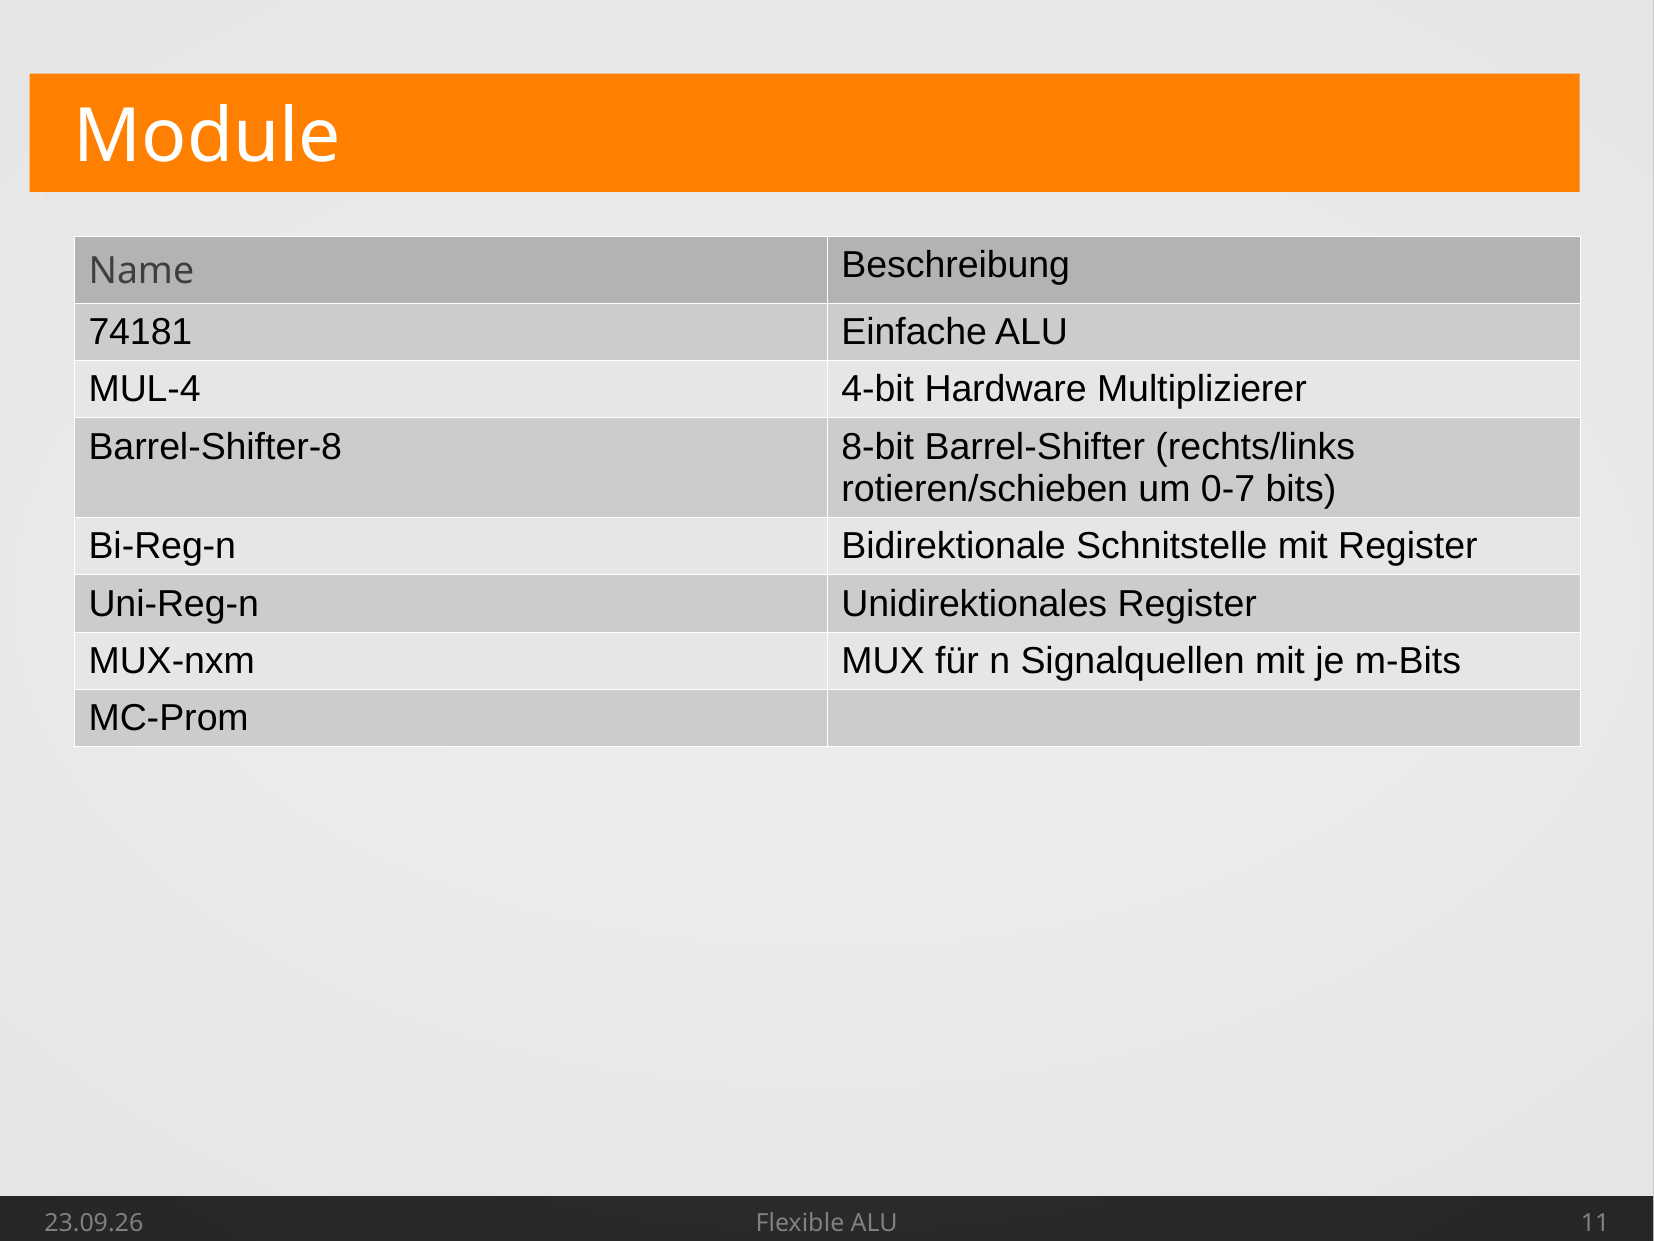

# Module
| Name | Beschreibung |
| --- | --- |
| 74181 | Einfache ALU |
| MUL-4 | 4-bit Hardware Multiplizierer |
| Barrel-Shifter-8 | 8-bit Barrel-Shifter (rechts/links rotieren/schieben um 0-7 bits) |
| Bi-Reg-n | Bidirektionale Schnitstelle mit Register |
| Uni-Reg-n | Unidirektionales Register |
| MUX-nxm | MUX für n Signalquellen mit je m-Bits |
| MC-Prom | |
Flexible ALU
11